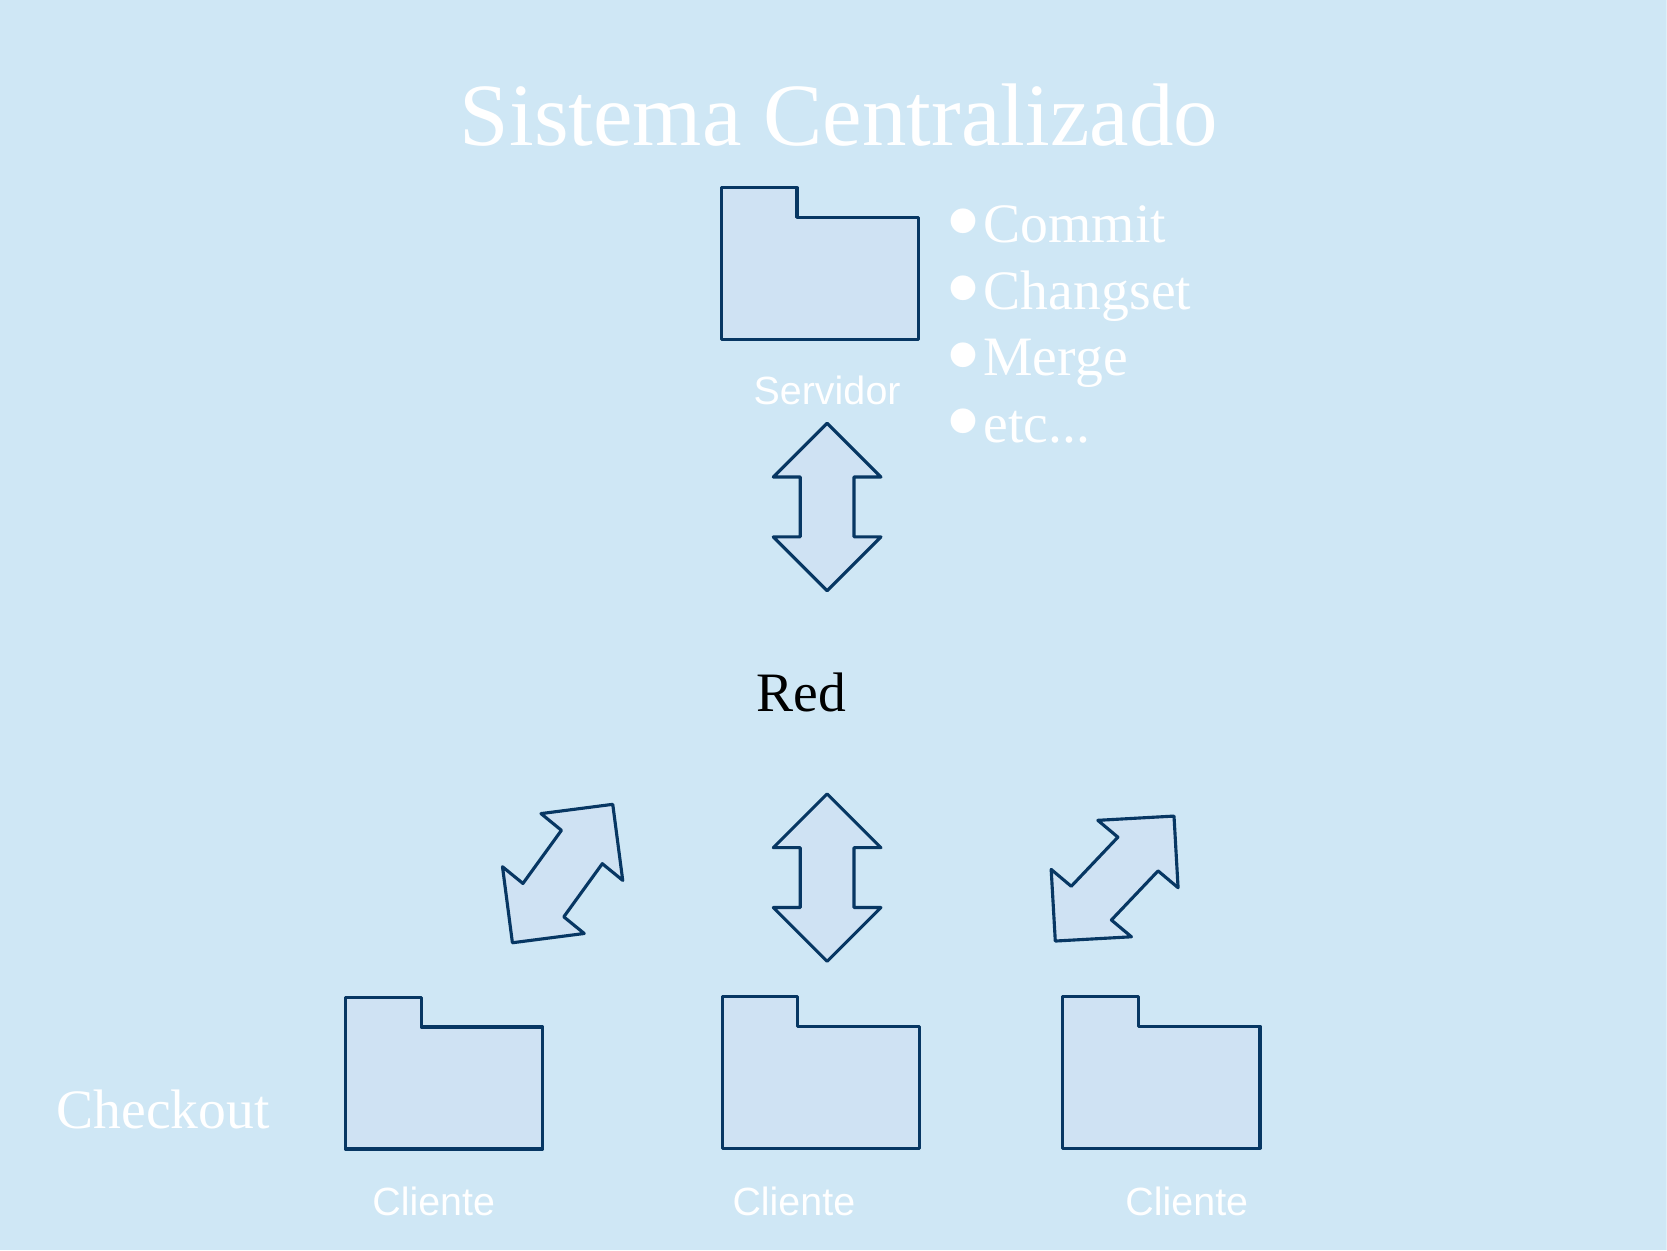

# Sistema Centralizado
Commit
Changset
Merge
etc...
Servidor
Cliente
Cliente
Cliente
Red
Checkout